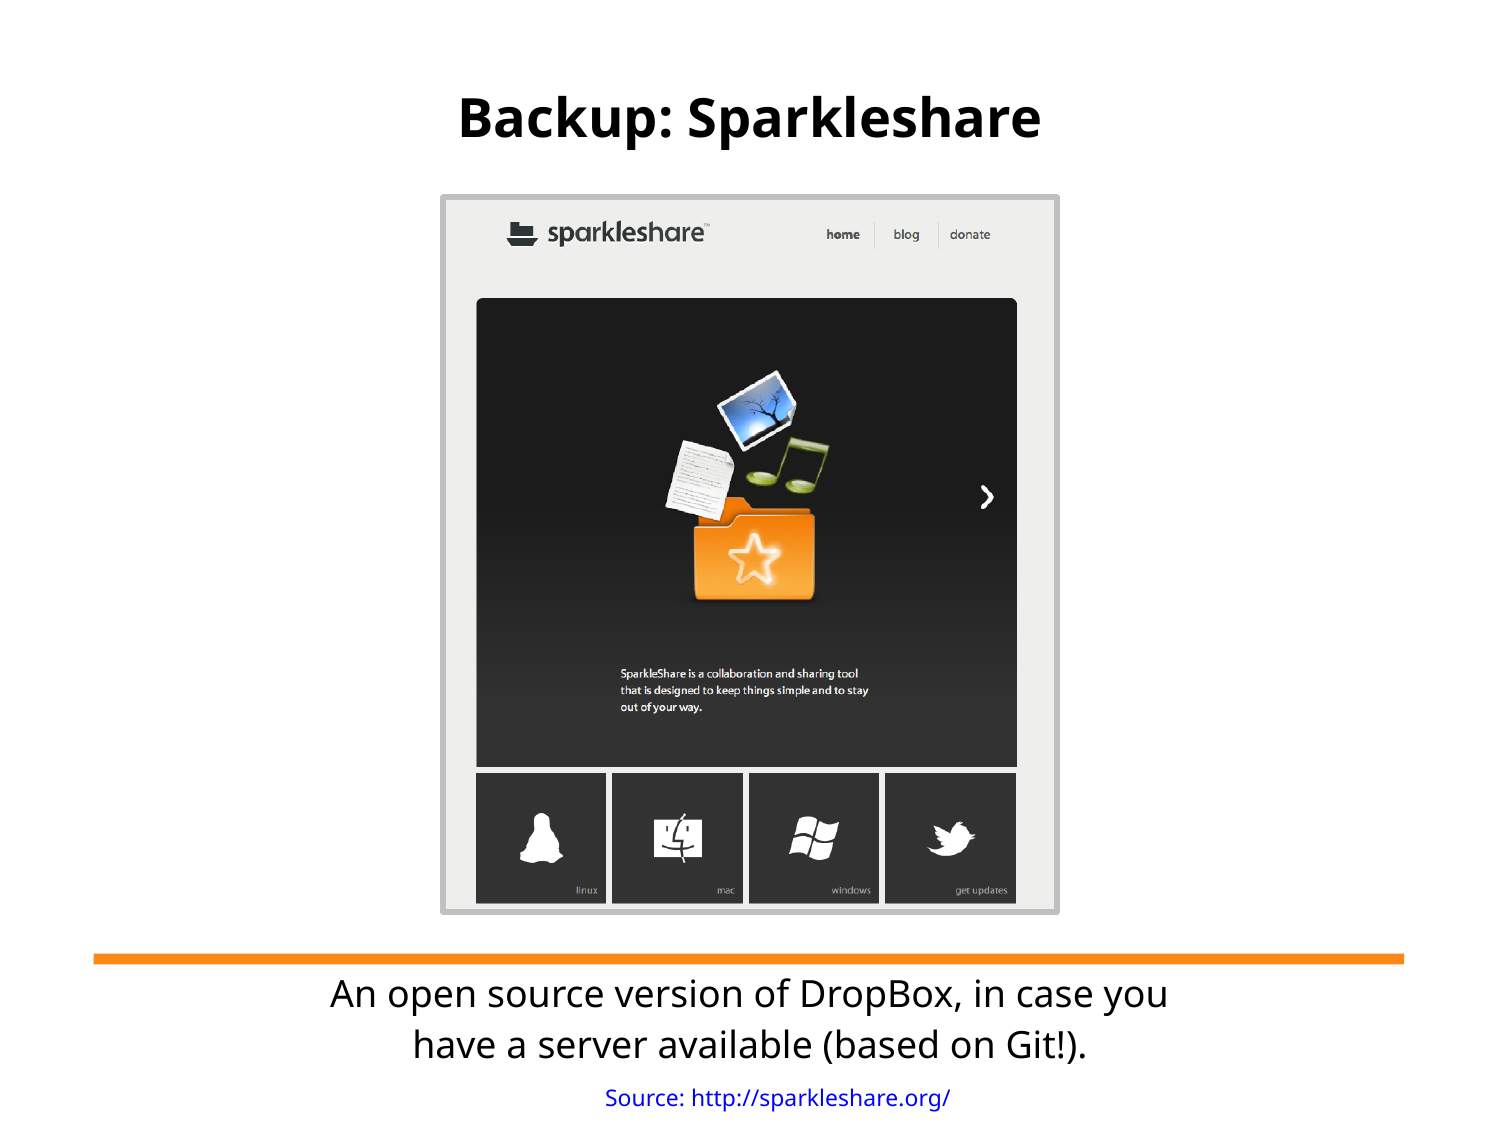

# Backup: Sparkleshare
An open source version of DropBox, in case you have a server available (based on Git!).
Source: http://sparkleshare.org/